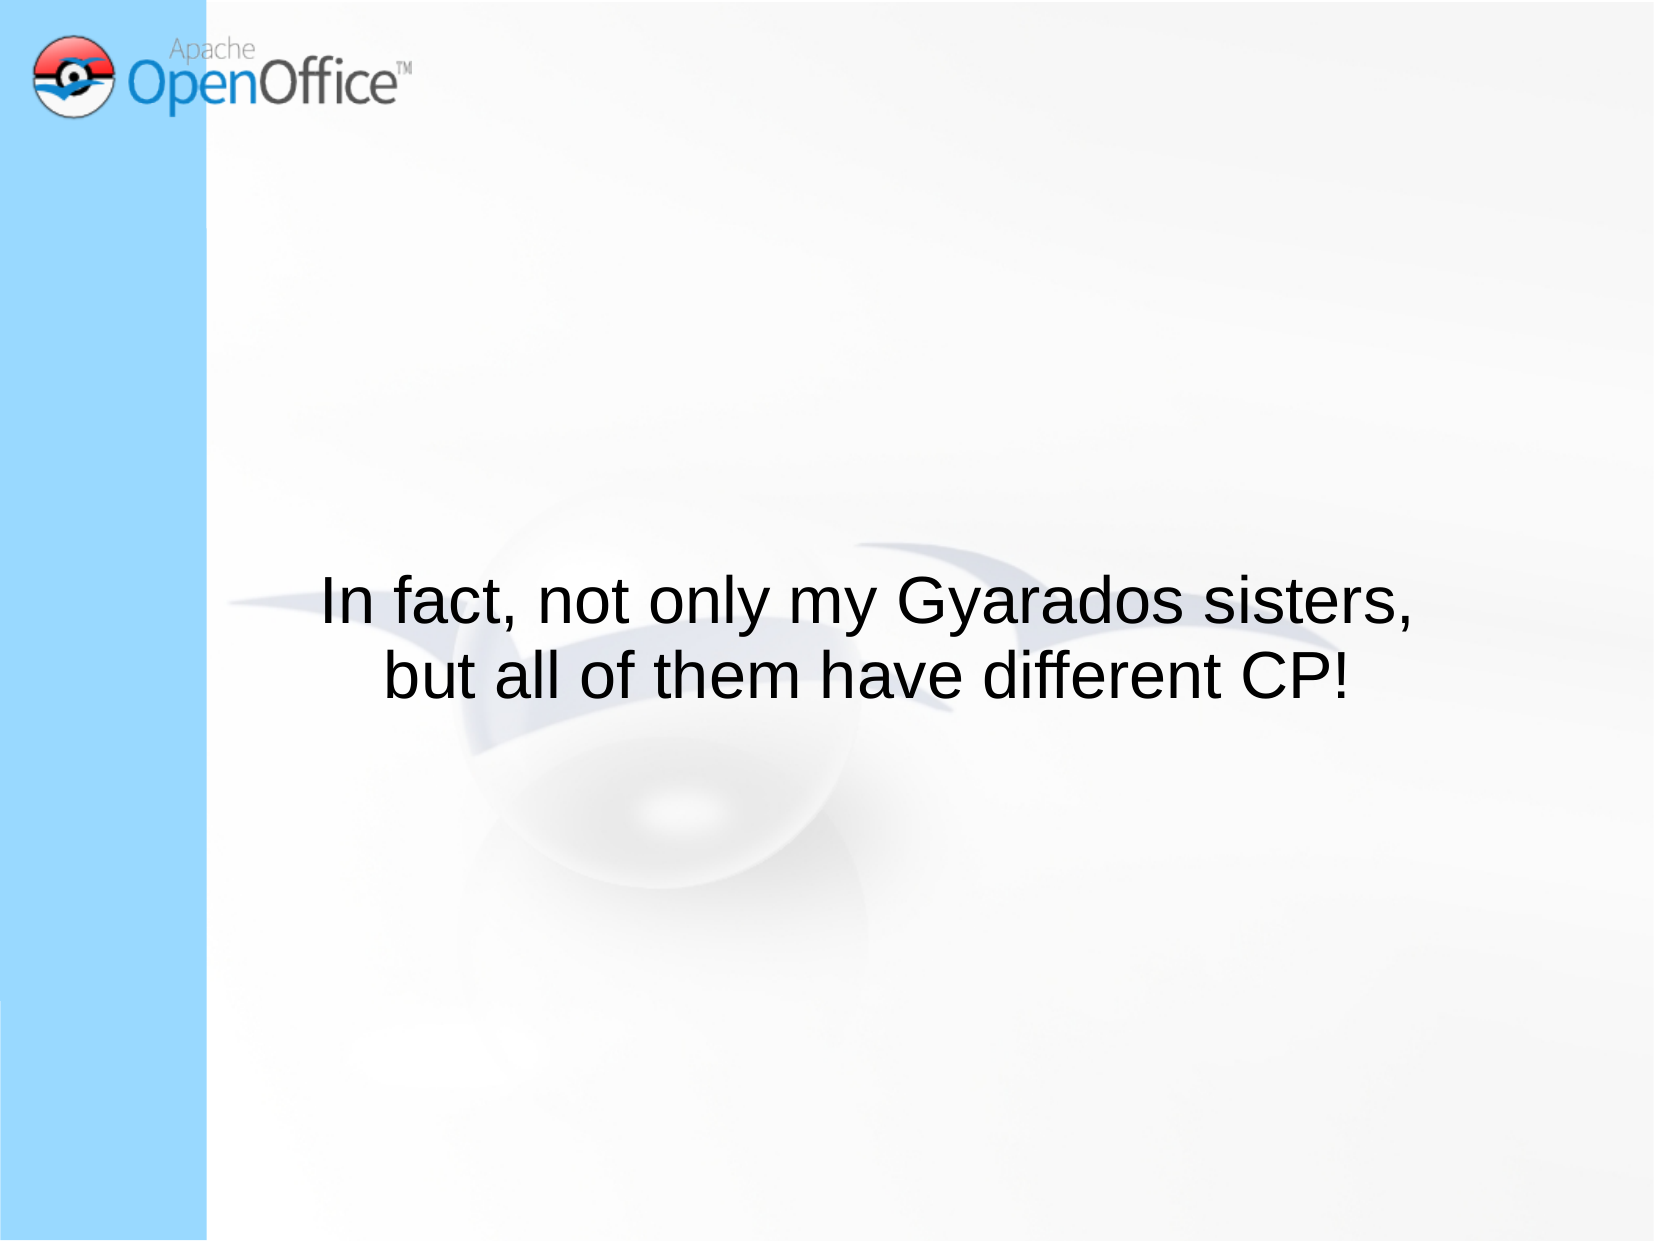

# In fact, not only my Gyarados sisters,
but all of them have different CP!